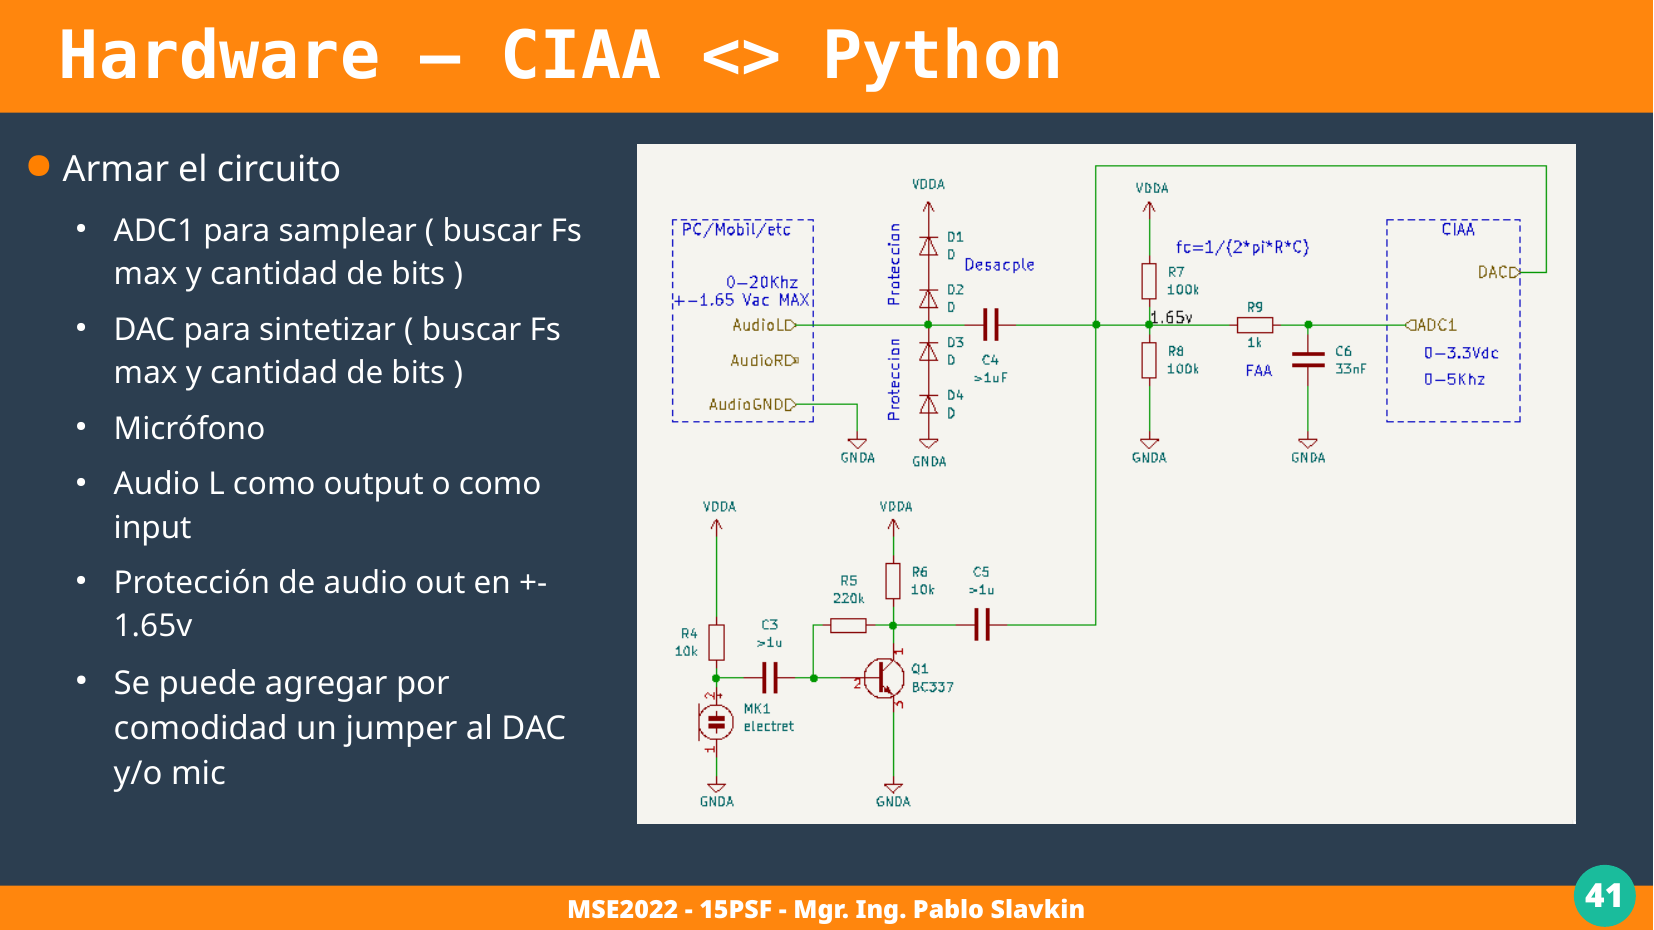

# Hardware – CIAA <> Python
Armar el circuito
ADC1 para samplear ( buscar Fs max y cantidad de bits )
DAC para sintetizar ( buscar Fs max y cantidad de bits )
Micrófono
Audio L como output o como input
Protección de audio out en +-1.65v
Se puede agregar por comodidad un jumper al DAC y/o mic
MSE2022 - 15PSF - Mgr. Ing. Pablo Slavkin